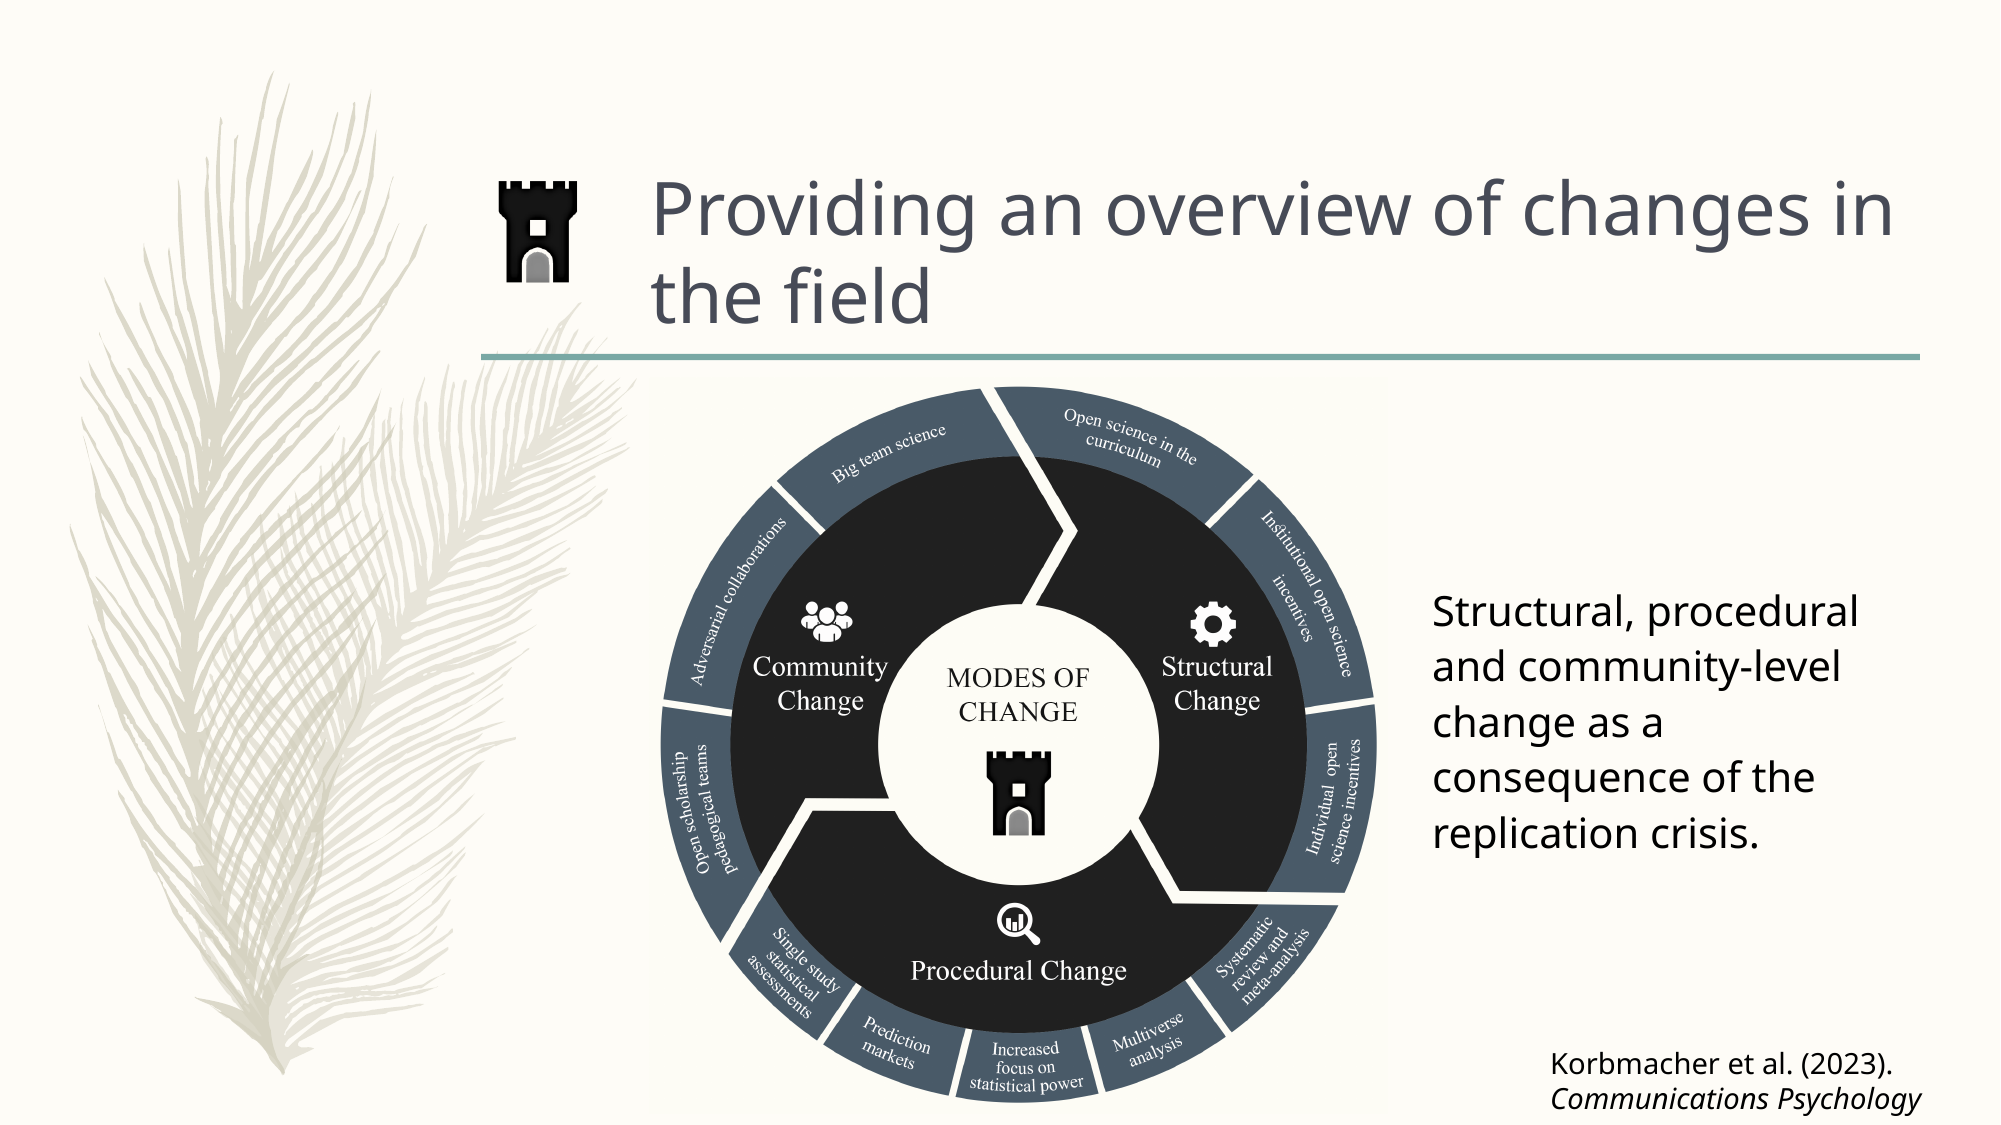

# Providing an overview of changes in the field
Structural, procedural and community-level change as a consequence of the replication crisis.
Korbmacher et al. (2023). Communications Psychology